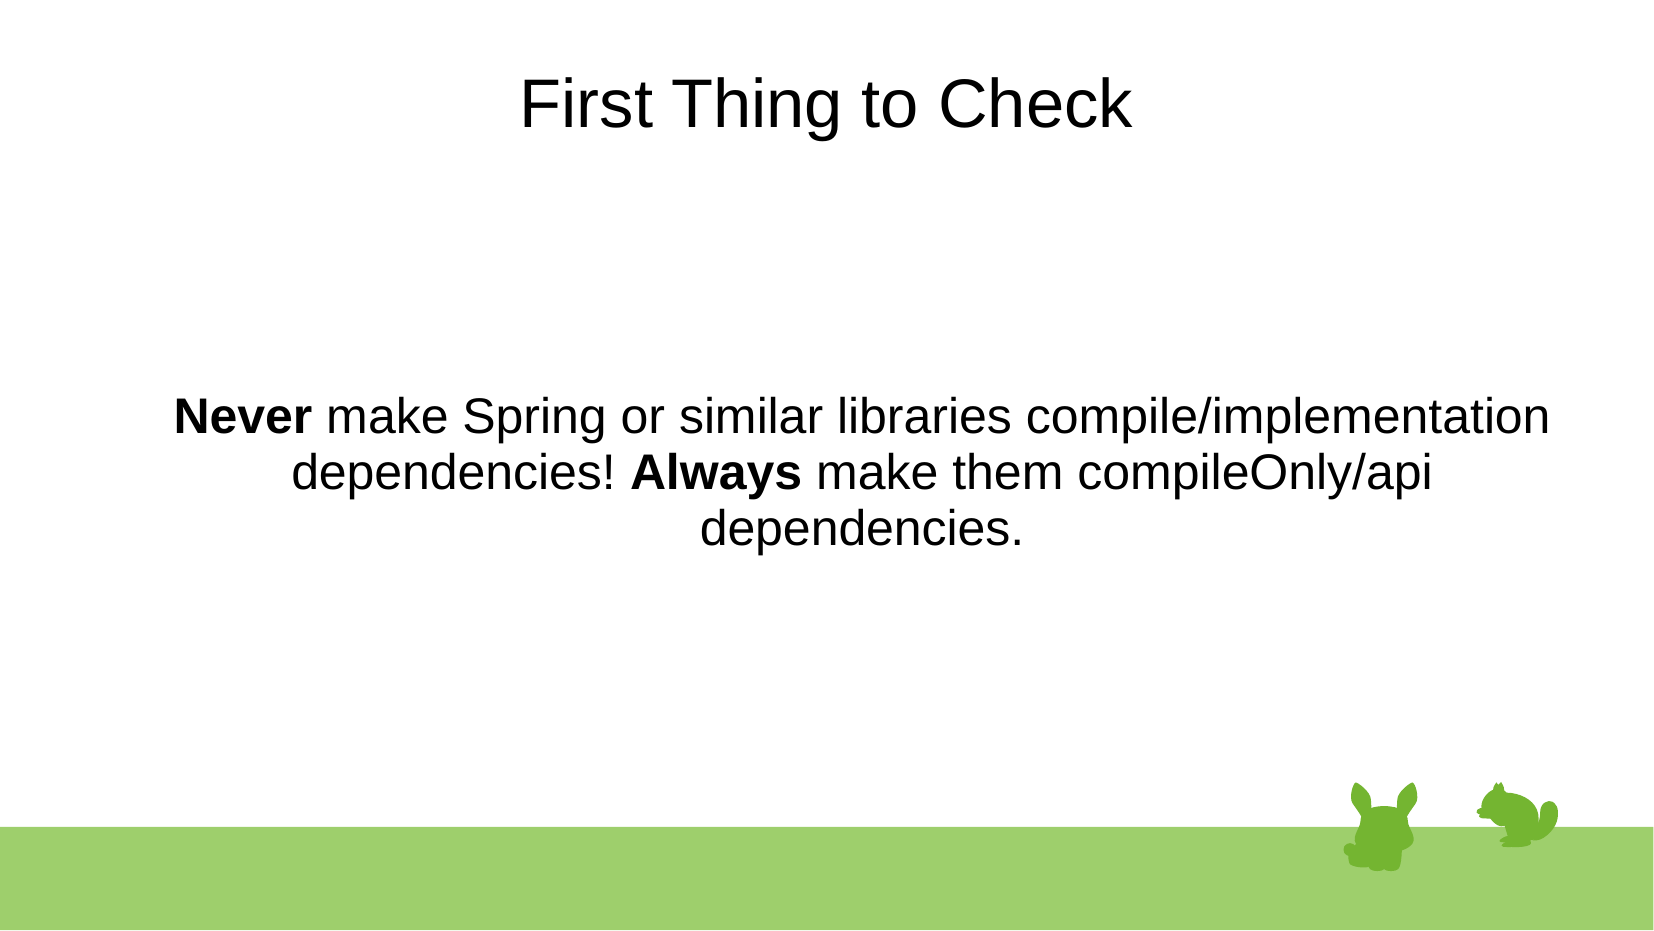

# First Thing to Check
Never make Spring or similar libraries compile/implementation dependencies! Always make them compileOnly/api dependencies.